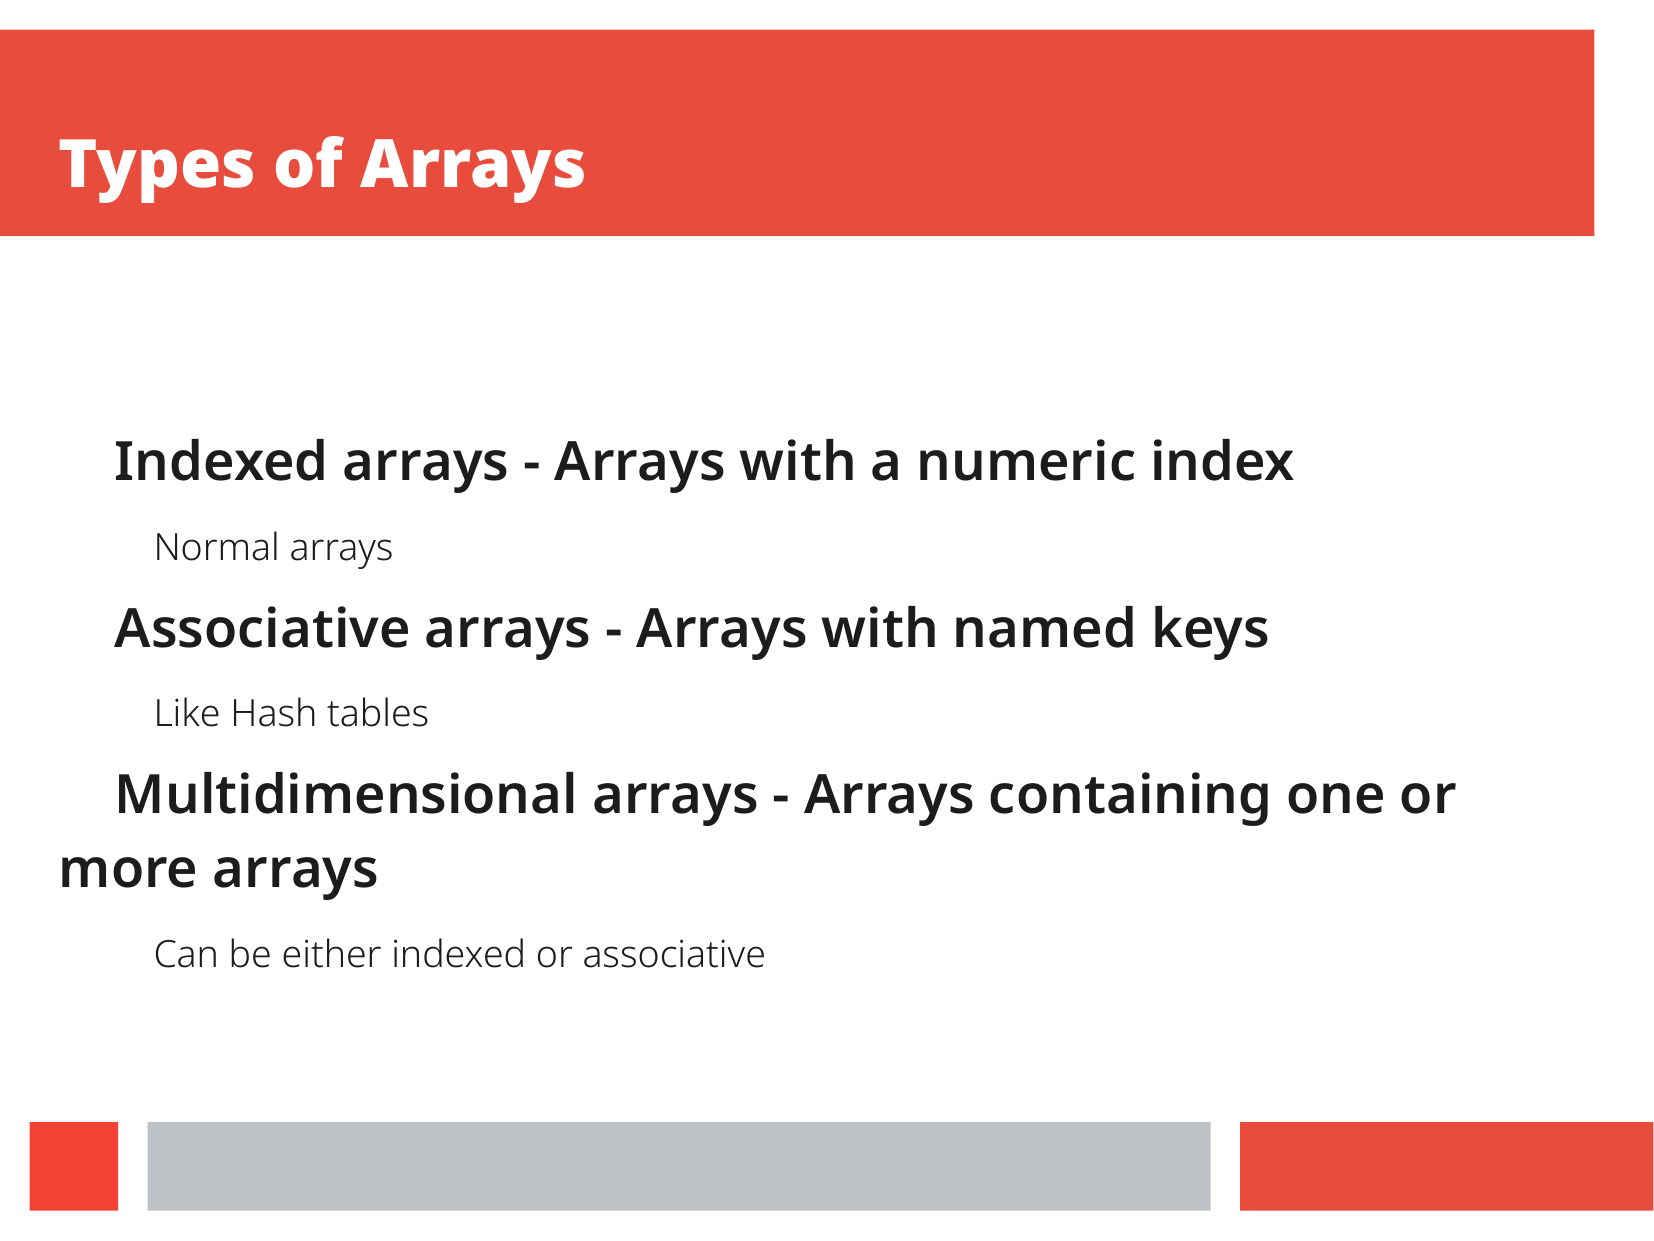

# Types of Arrays
 Indexed arrays - Arrays with a numeric index
Normal arrays
 Associative arrays - Arrays with named keys
Like Hash tables
 Multidimensional arrays - Arrays containing one or more arrays
Can be either indexed or associative